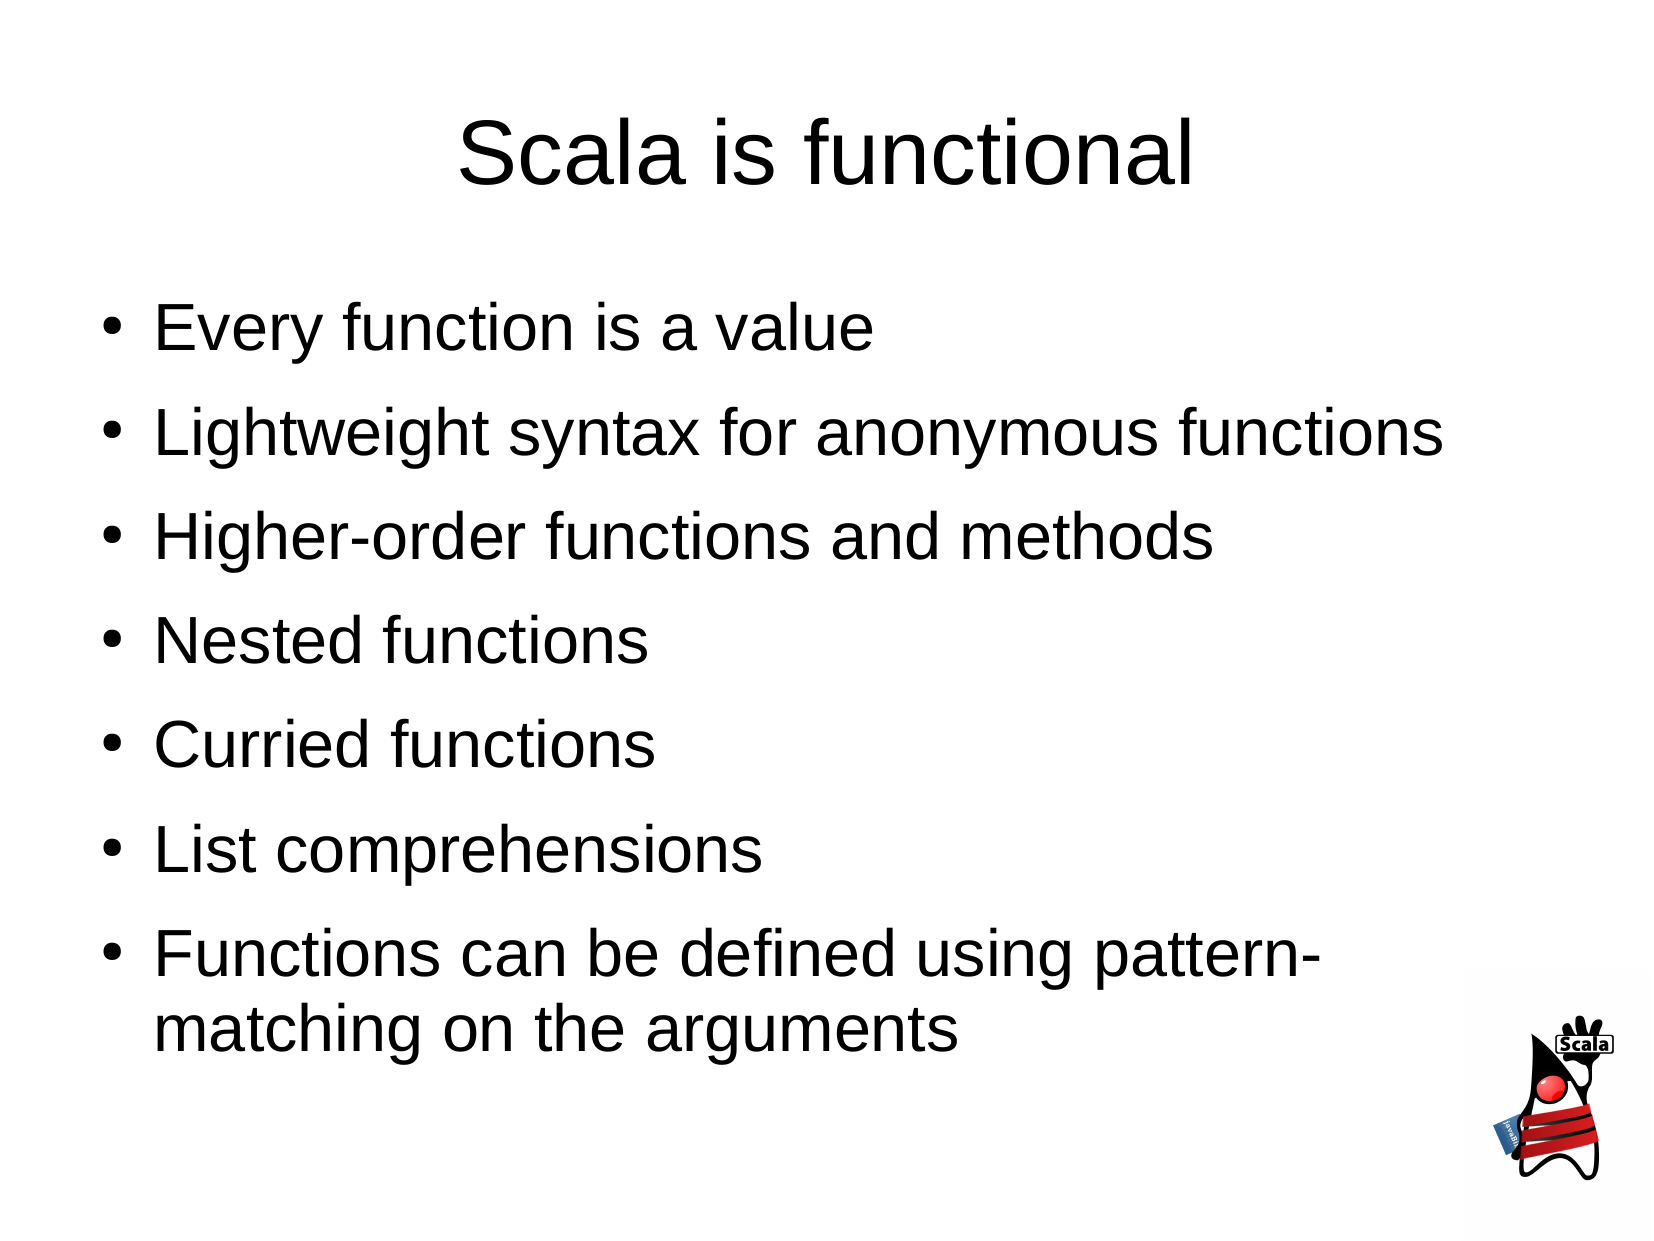

# Scala is functional
Every function is a value
Lightweight syntax for anonymous functions
Higher-order functions and methods
Nested functions
Curried functions
List comprehensions
Functions can be defined using pattern-matching on the arguments